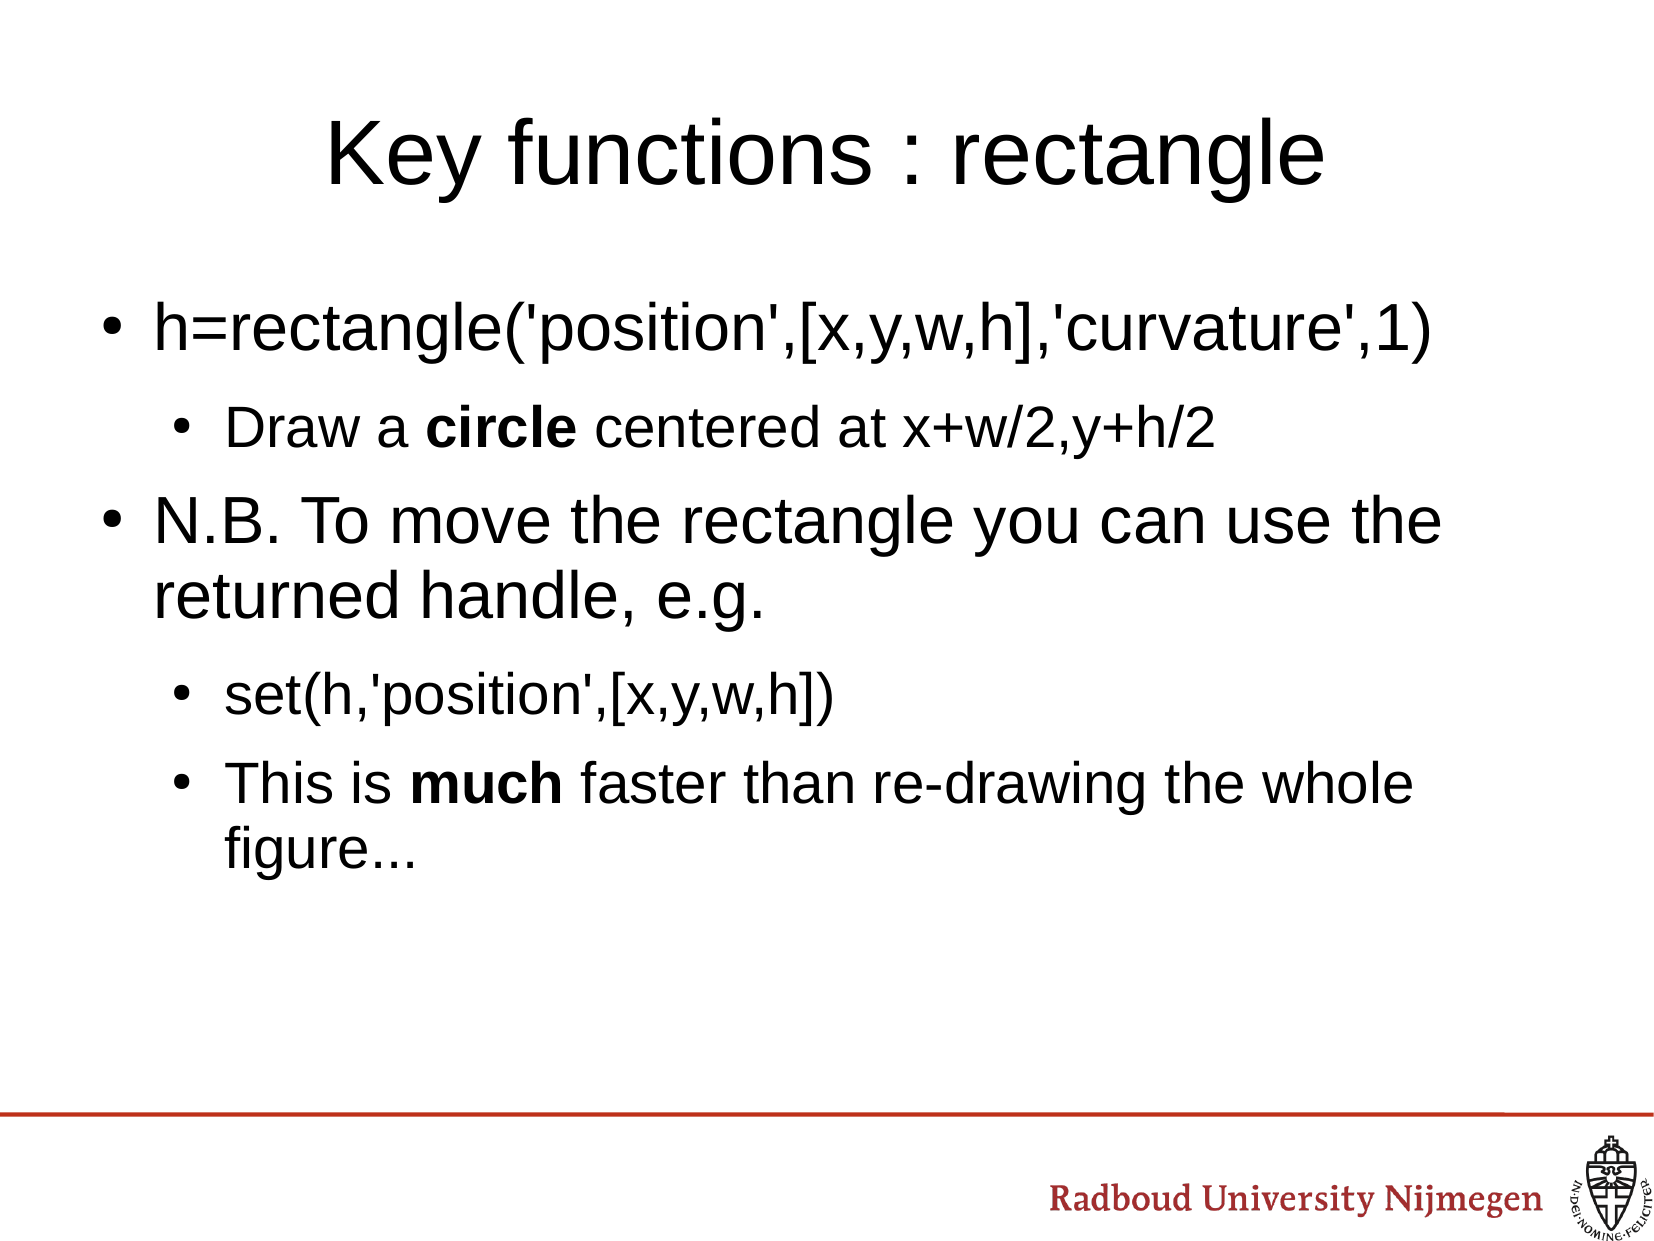

# Key functions : rectangle
h=rectangle('position',[x,y,w,h],'curvature',1)
Draw a circle centered at x+w/2,y+h/2
N.B. To move the rectangle you can use the returned handle, e.g.
set(h,'position',[x,y,w,h])
This is much faster than re-drawing the whole figure...